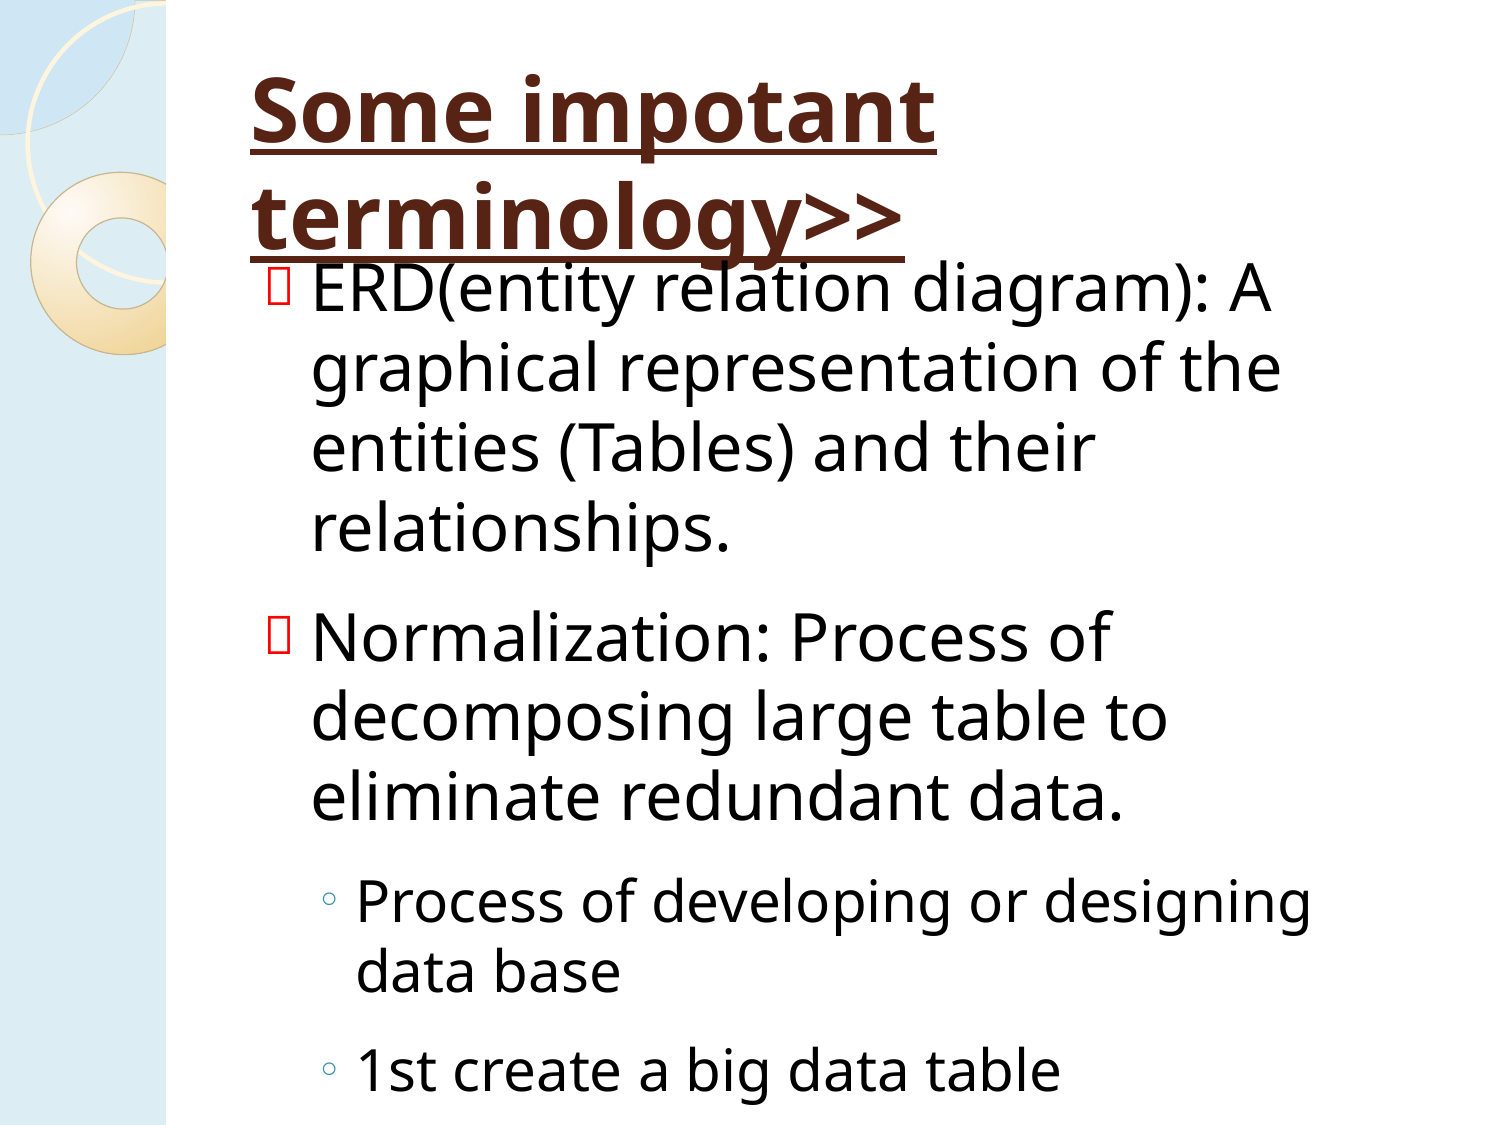

# Some impotant terminology>>
ERD(entity relation diagram): A graphical representation of the entities (Tables) and their relationships.
Normalization: Process of decomposing large table to eliminate redundant data.
Process of developing or designing data base
1st create a big data table
Break into simple/normal
1st normal form
2nd normal form
3rd normal form
DDL-(data definition languages)- create /alter table>>data administrator use it, deal with structure of database
DML(data manipulation languages)- As QA, we need this languages.